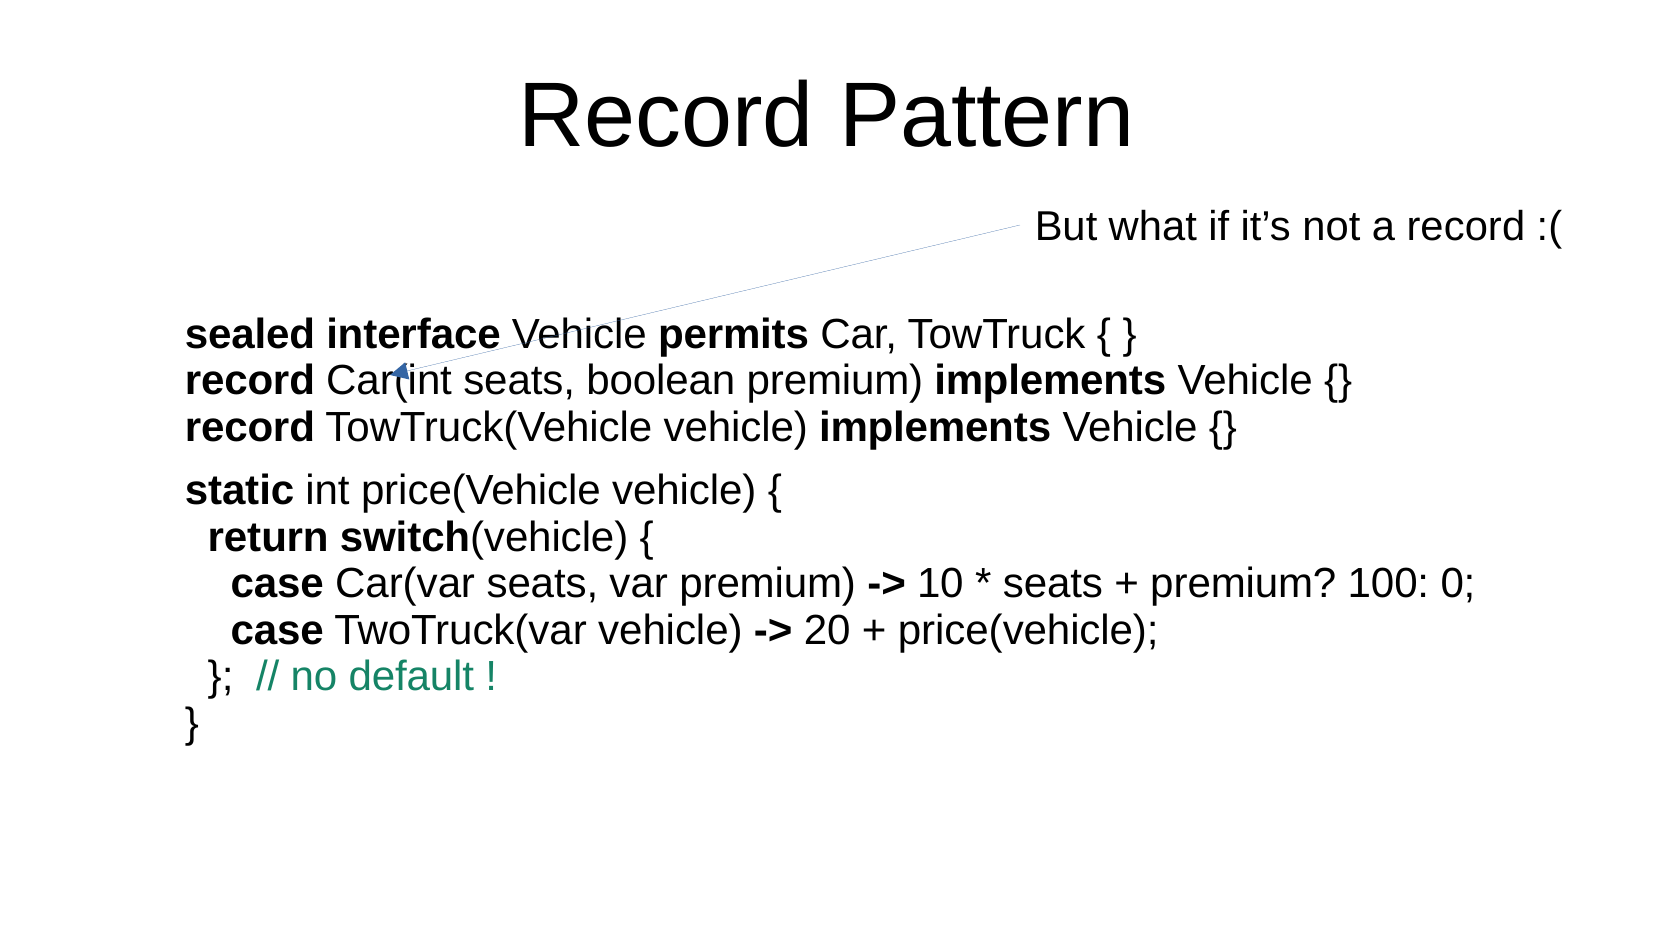

# Record Pattern
But what if it’s not a record :(
sealed interface Vehicle permits Car, TowTruck { }
record Car(int seats, boolean premium) implements Vehicle {}
record TowTruck(Vehicle vehicle) implements Vehicle {}
static int price(Vehicle vehicle) {
 return switch(vehicle) {
 case Car(var seats, var premium) -> 10 * seats + premium? 100: 0;
 case TwoTruck(var vehicle) -> 20 + price(vehicle);
 }; // no default !
}